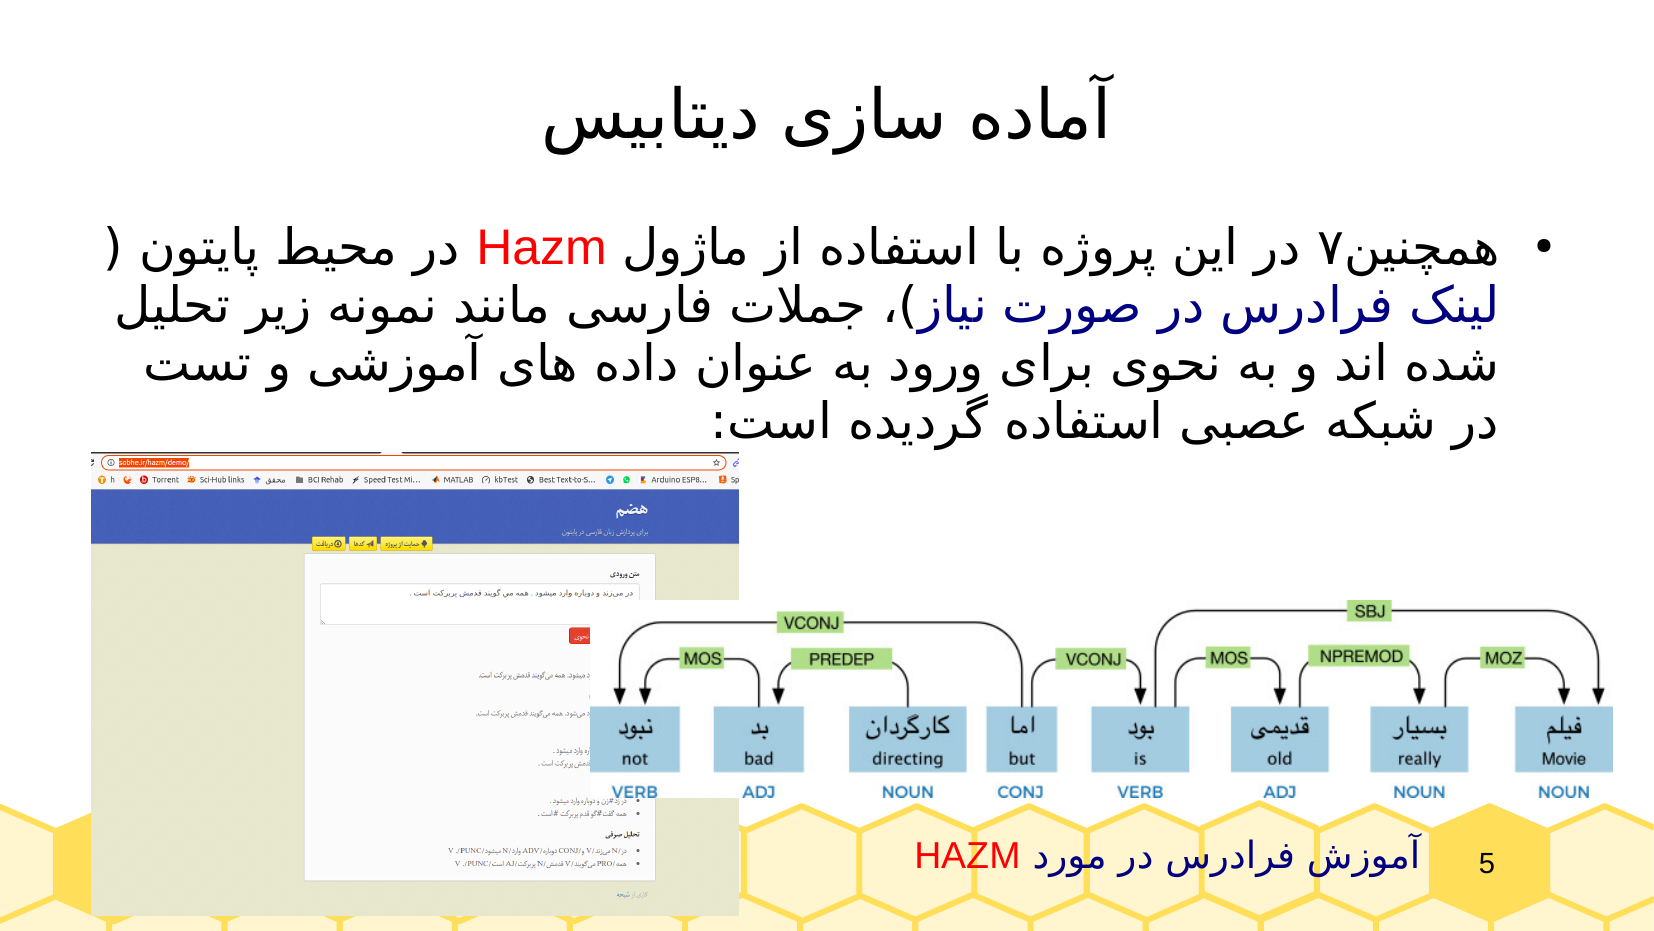

# آماده سازی دیتابیس
همچنین۷ در این پروژه با استفاده از ماژول Hazm در محیط پایتون ( لینک فرادرس در صورت نیاز)، جملات فارسی مانند نمونه زیر تحلیل شده اند و به نحوی برای ورود به عنوان داده های آموزشی و تست در شبکه عصبی استفاده گردیده است:
آموزش فرادرس در مورد HAZM